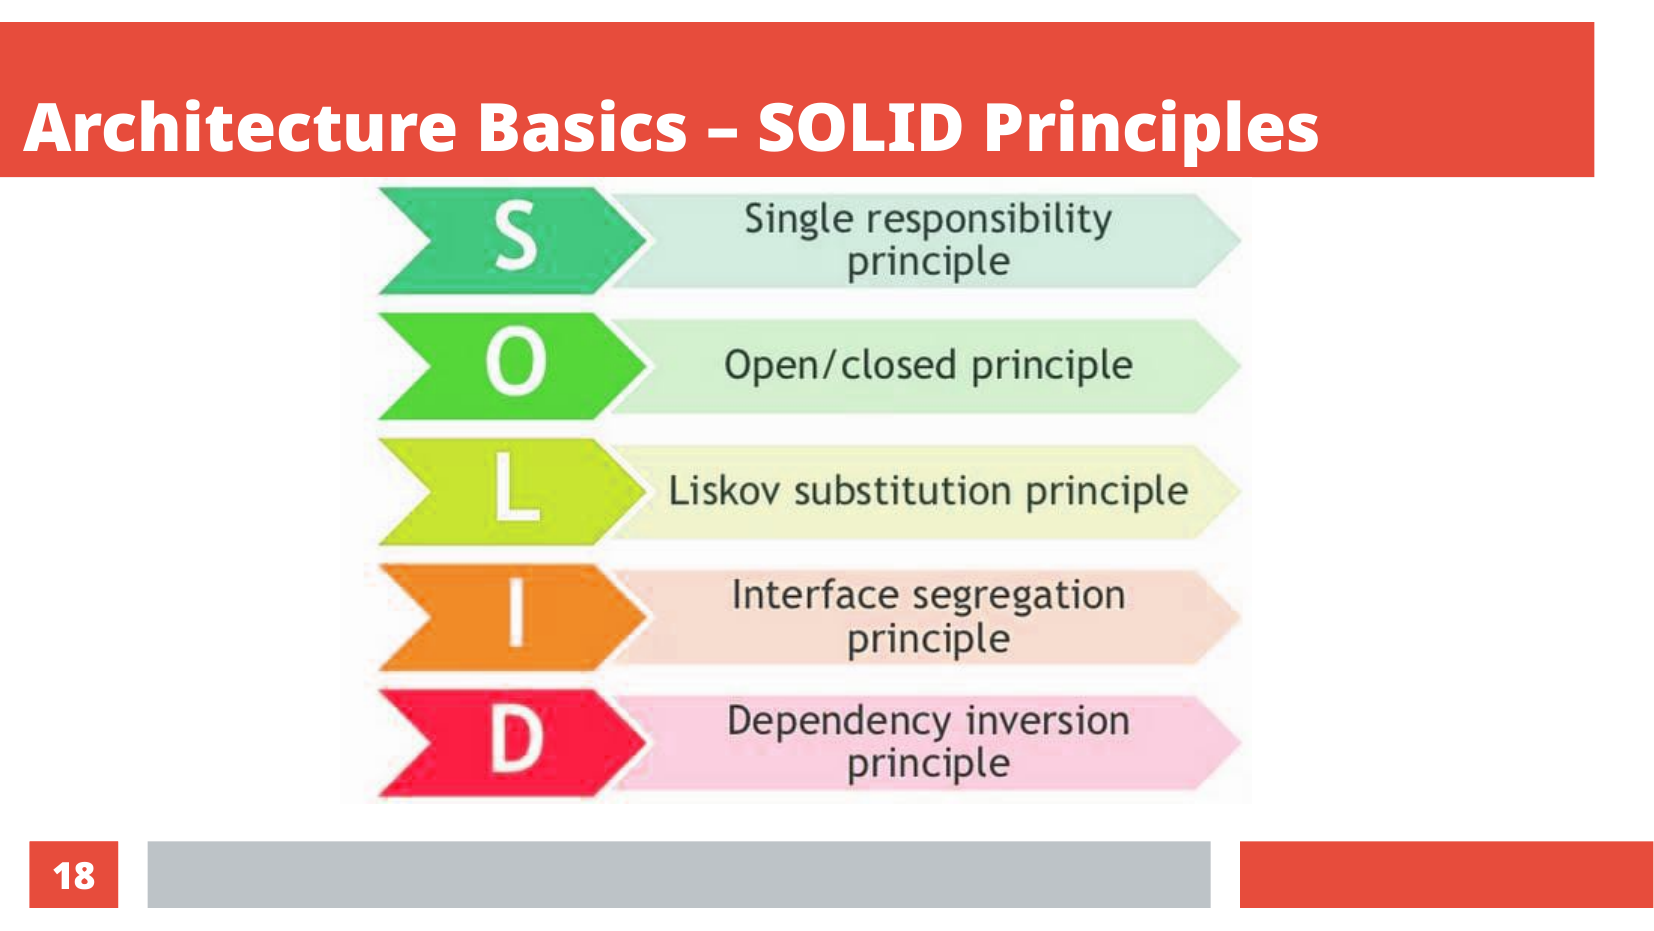

# Architecture Basics – SOLID Principles
18